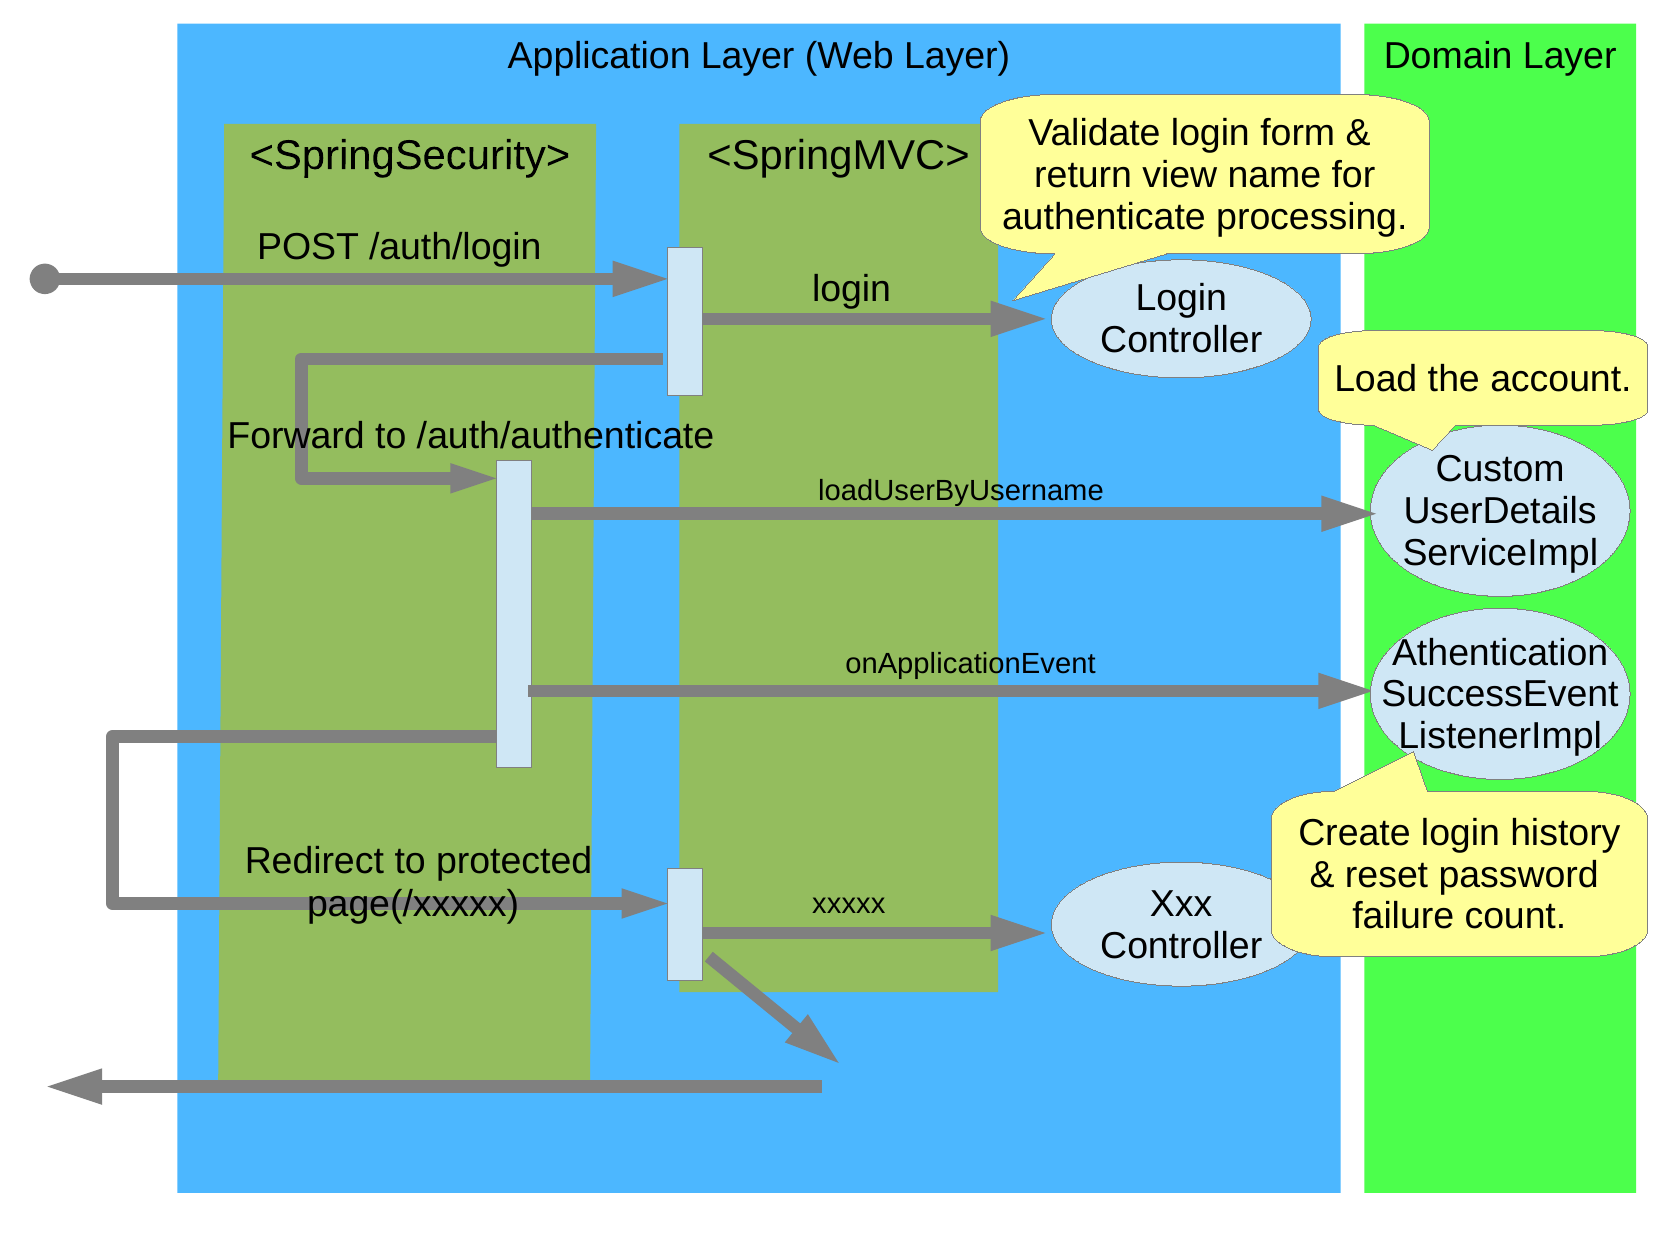

Welcome
page
Application Layer (Web Layer)
Domain Layer
Validate login form &
return view name for
authenticate processing.
<SpringSecurity>
<SpringMVC>
Login
Form
POST /auth/login
Login
Controller
login
Load the account.
Forward to /auth/authenticate
Custom
UserDetails
ServiceImpl
loadUserByUsername
Athentication
SuccessEvent
ListenerImpl
onApplicationEvent
Create login history
& reset password
failure count.
Redirect to protected page(/xxxxx)
Xxx
Controller
xxxxx
xxx.jsp
Protected
page